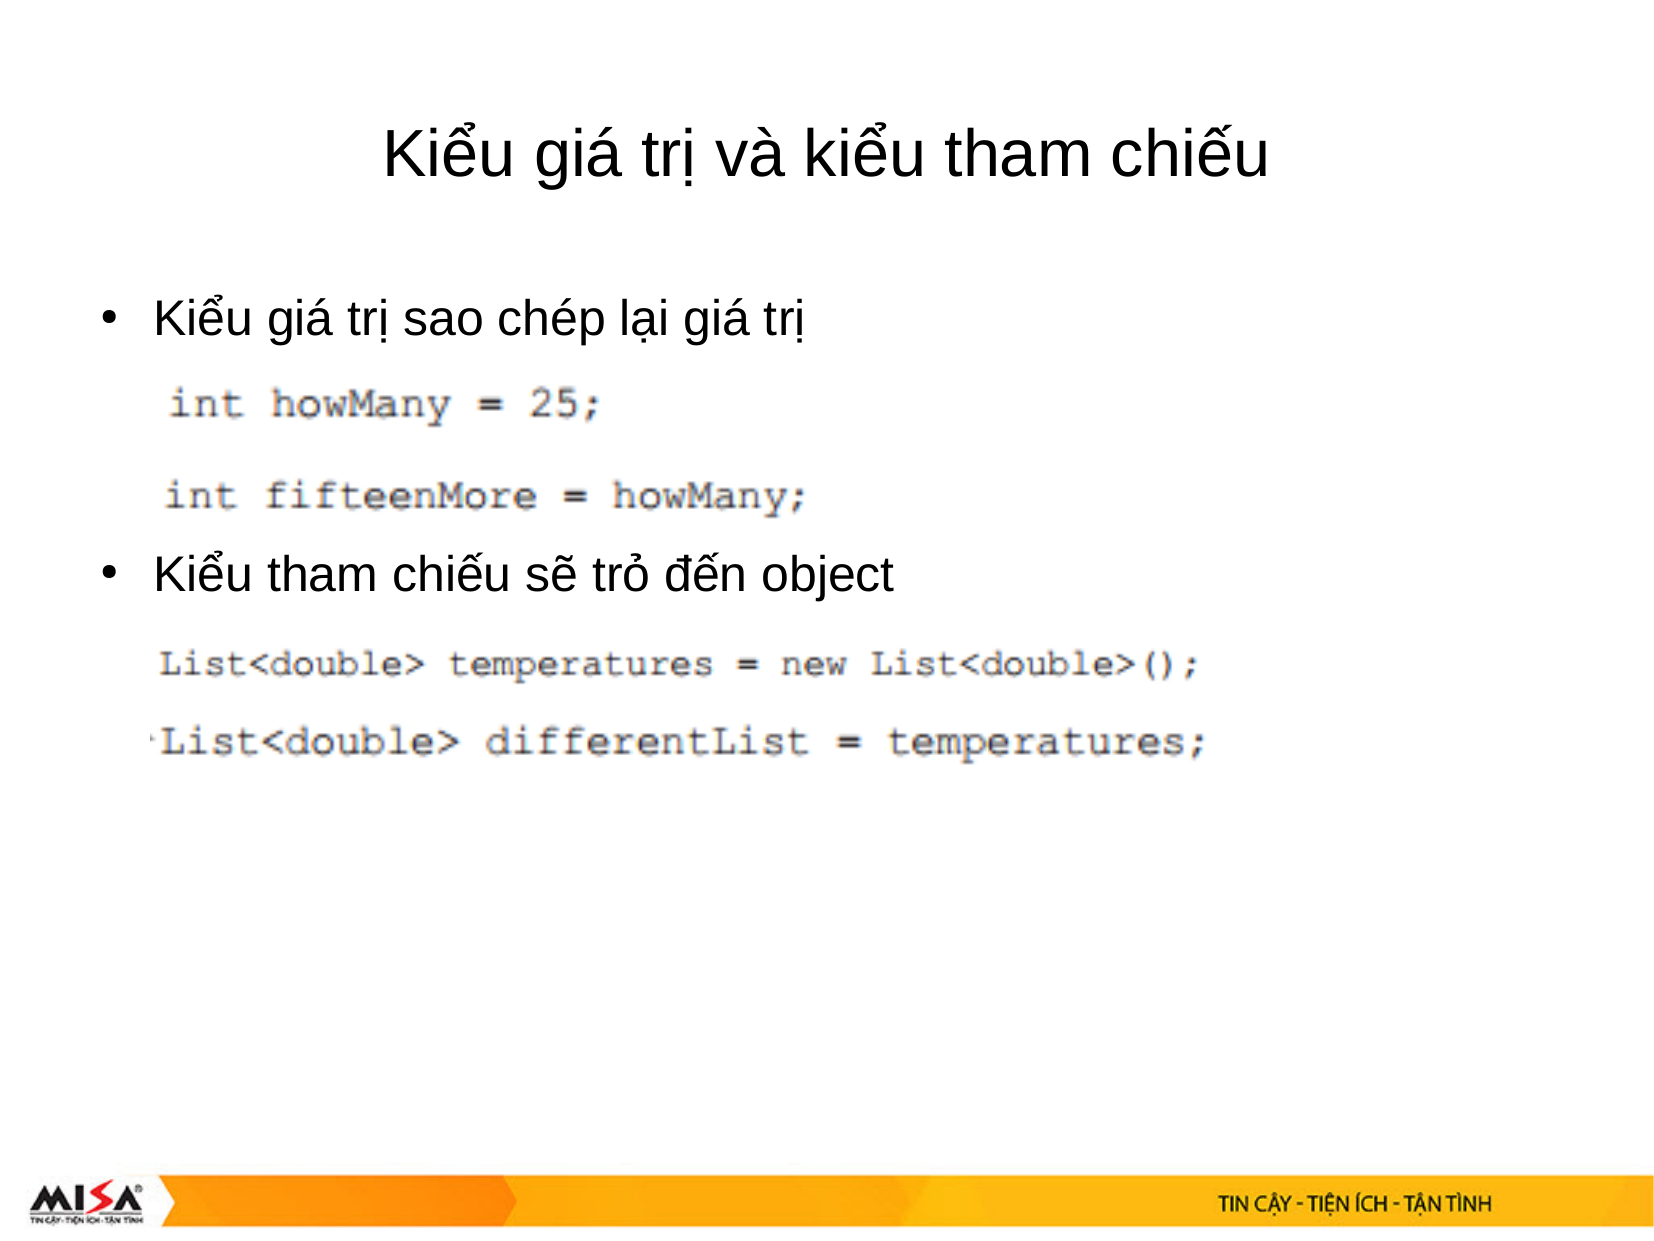

# Kiểu giá trị và kiểu tham chiếu
Kiểu giá trị sao chép lại giá trị
Kiểu tham chiếu sẽ trỏ đến object